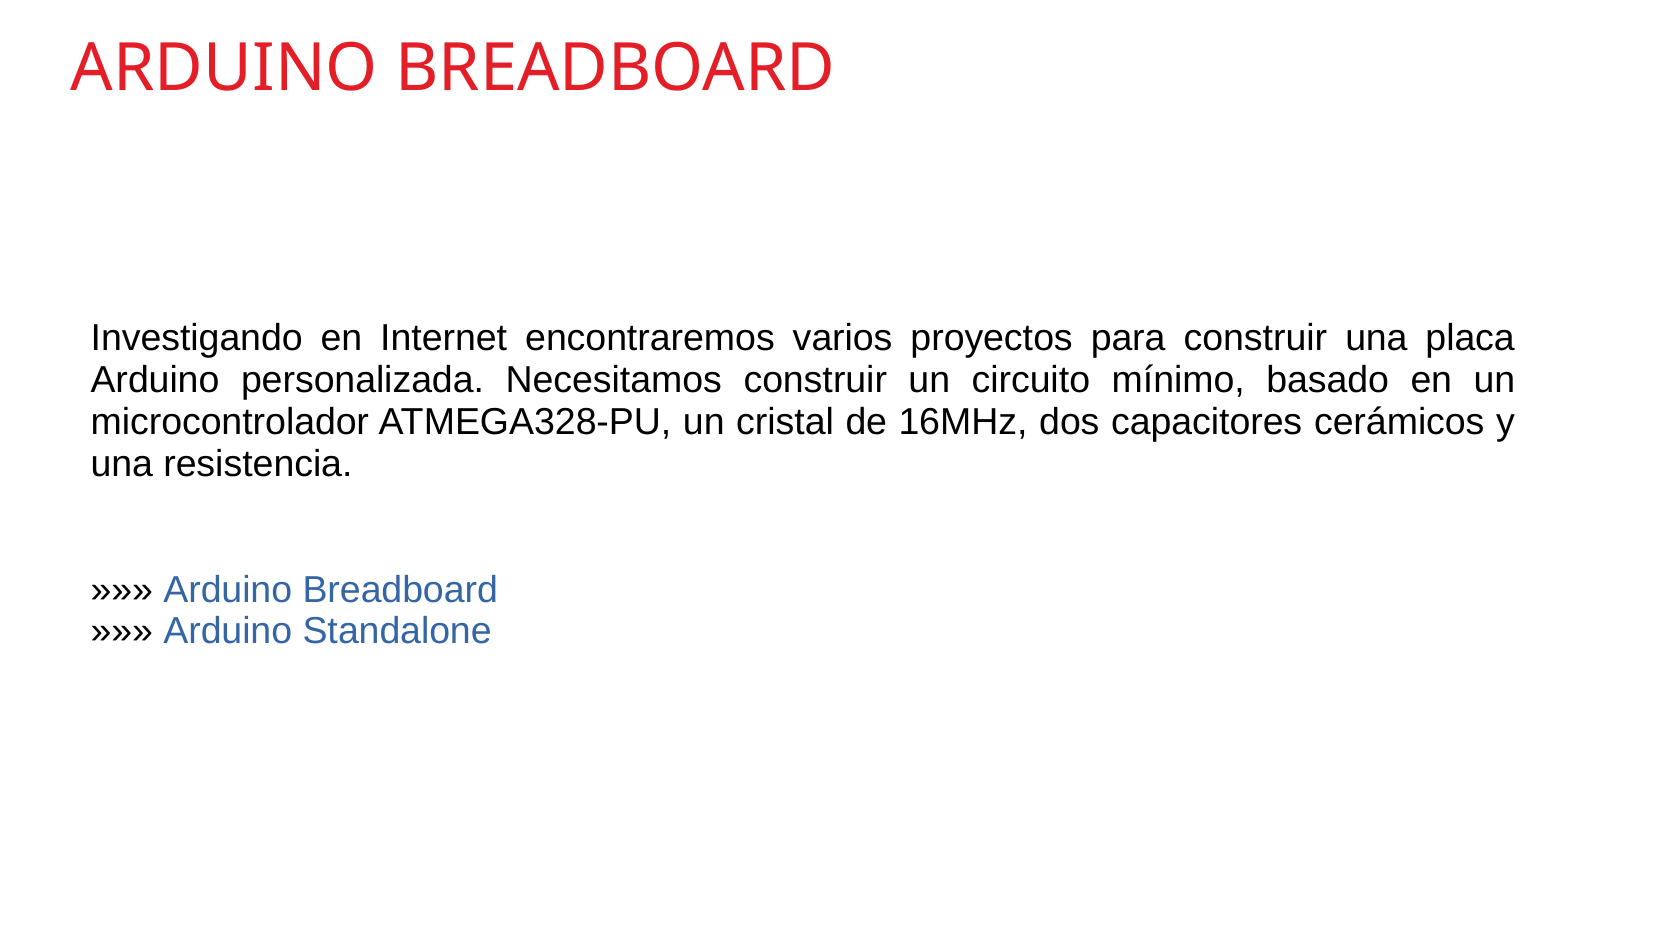

# ARDUINO BREADBOARD
Investigando en Internet encontraremos varios proyectos para construir una placa Arduino personalizada. Necesitamos construir un circuito mínimo, basado en un microcontrolador ATMEGA328-PU, un cristal de 16MHz, dos capacitores cerámicos y una resistencia.
»»» Arduino Breadboard
»»» Arduino Standalone